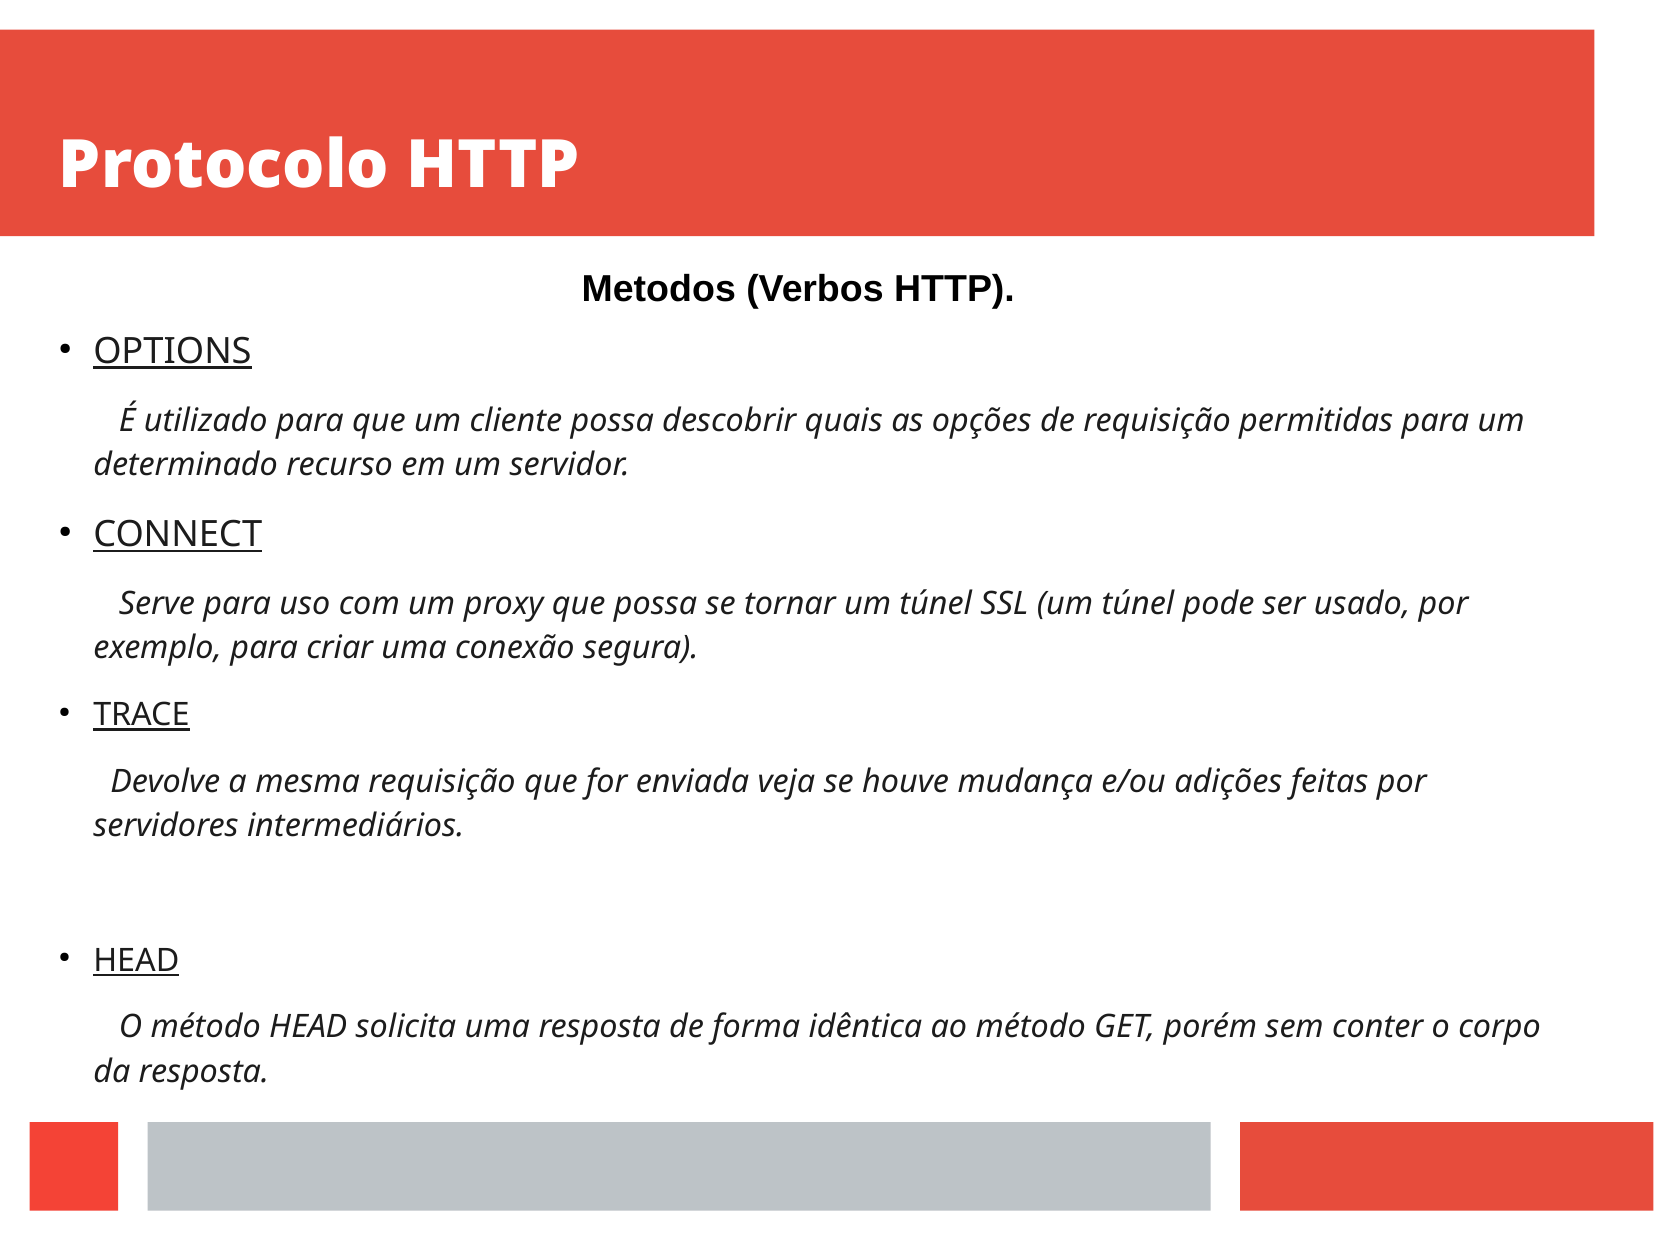

# Protocolo HTTP
Metodos (Verbos HTTP).
OPTIONS
 É utilizado para que um cliente possa descobrir quais as opções de requisição permitidas para um determinado recurso em um servidor.
CONNECT
 Serve para uso com um proxy que possa se tornar um túnel SSL (um túnel pode ser usado, por exemplo, para criar uma conexão segura).
TRACE
 Devolve a mesma requisição que for enviada veja se houve mudança e/ou adições feitas por servidores intermediários.
HEAD
 O método HEAD solicita uma resposta de forma idêntica ao método GET, porém sem conter o corpo da resposta.